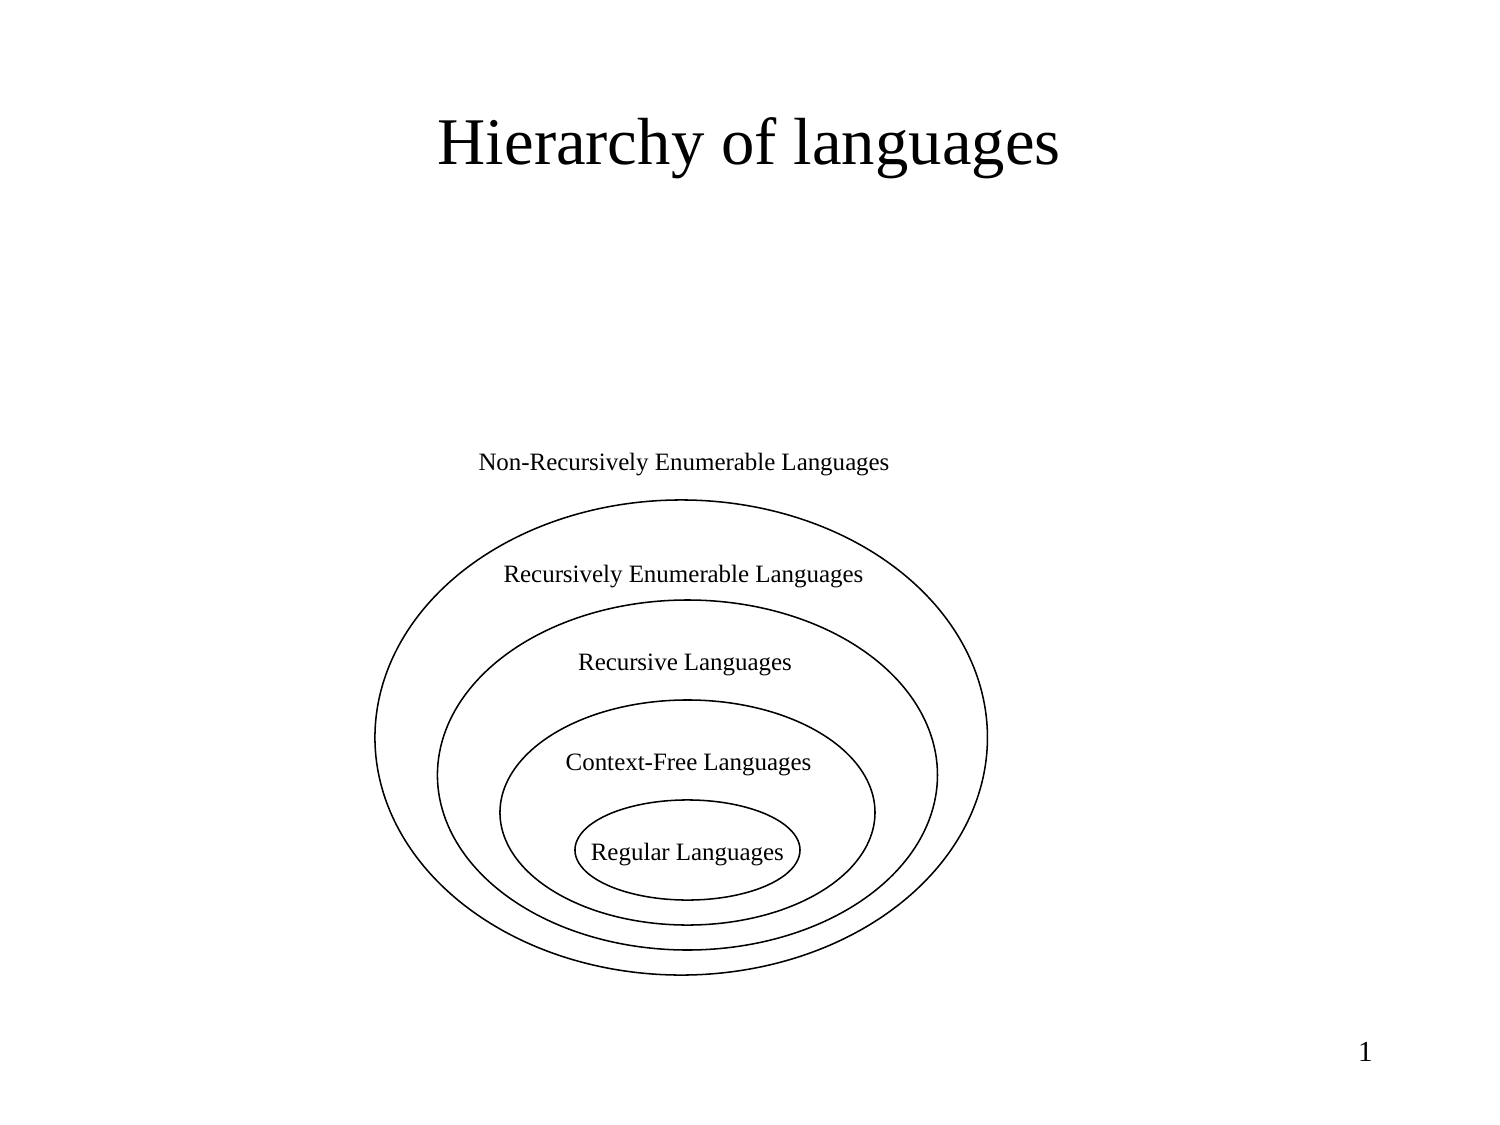

# Hierarchy of languages
Non-Recursively Enumerable Languages
Recursively Enumerable Languages
Recursive Languages
Context-Free Languages
Regular Languages